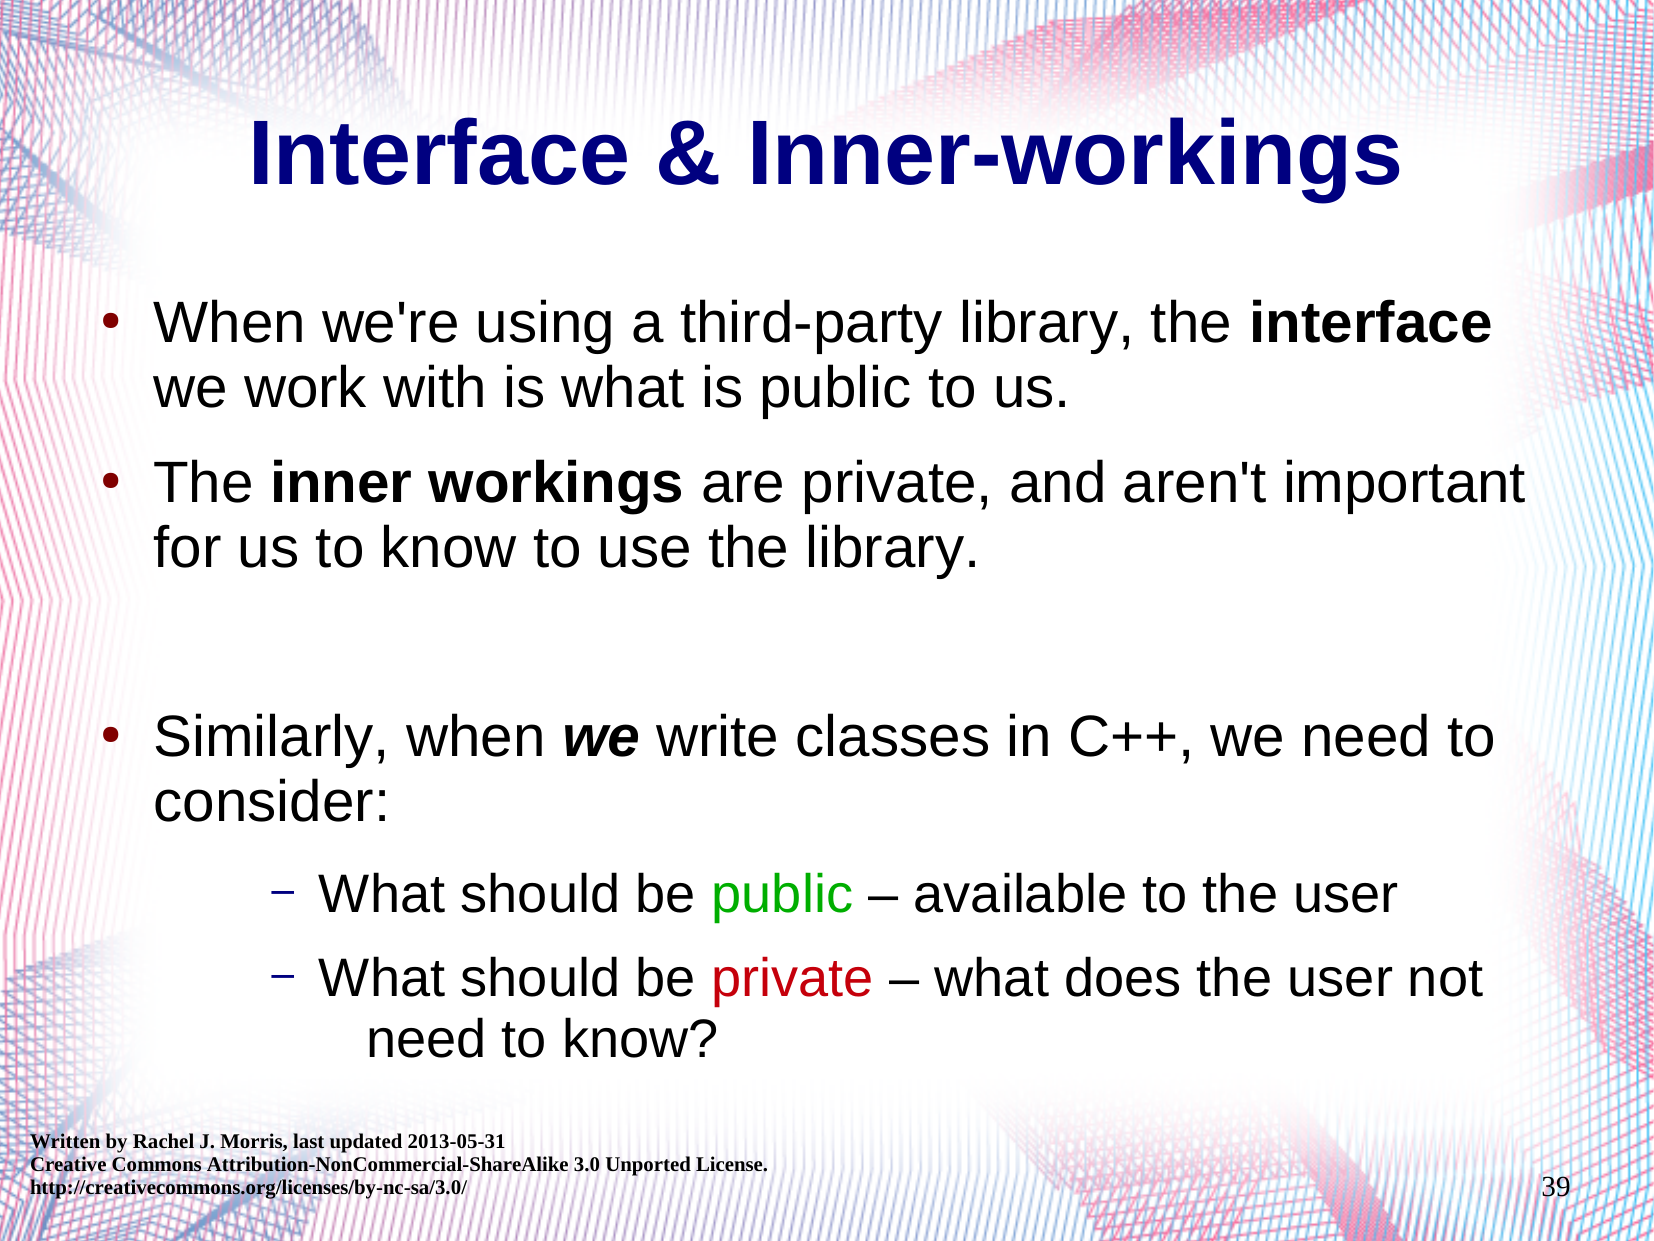

# Interface & Inner-workings
When we're using a third-party library, the interface we work with is what is public to us.
The inner workings are private, and aren't important for us to know to use the library.
Similarly, when we write classes in C++, we need to consider:
What should be public – available to the user
What should be private – what does the user not need to know?
39